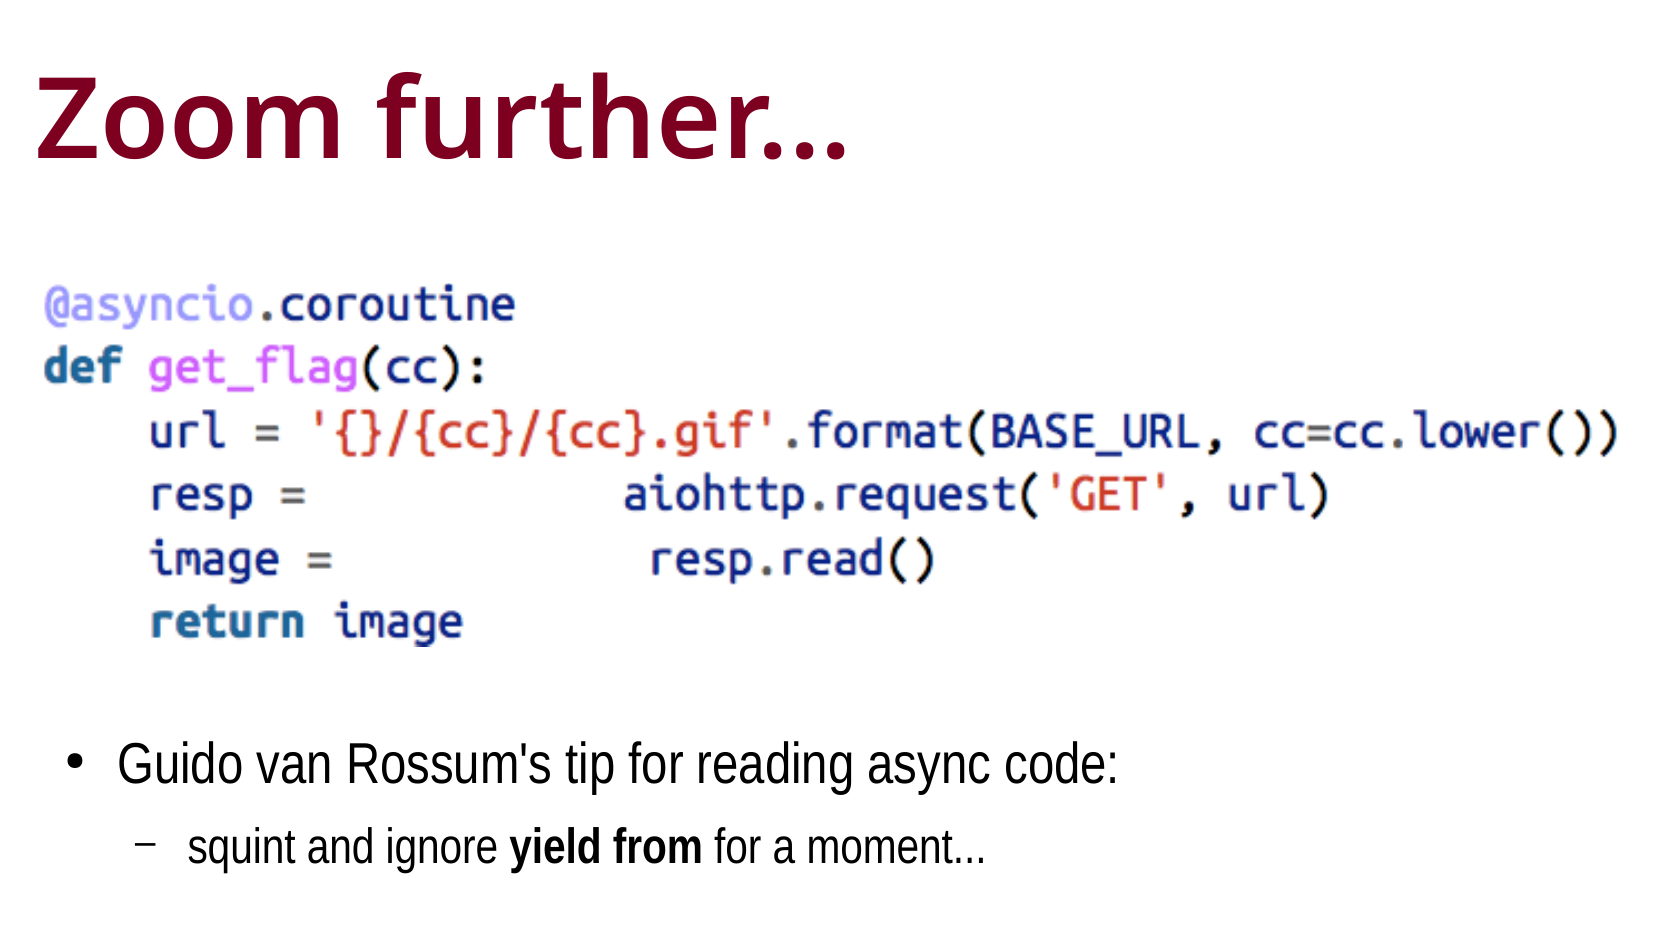

# Zoom further...
Guido van Rossum's tip for reading async code:
squint and ignore yield from for a moment...